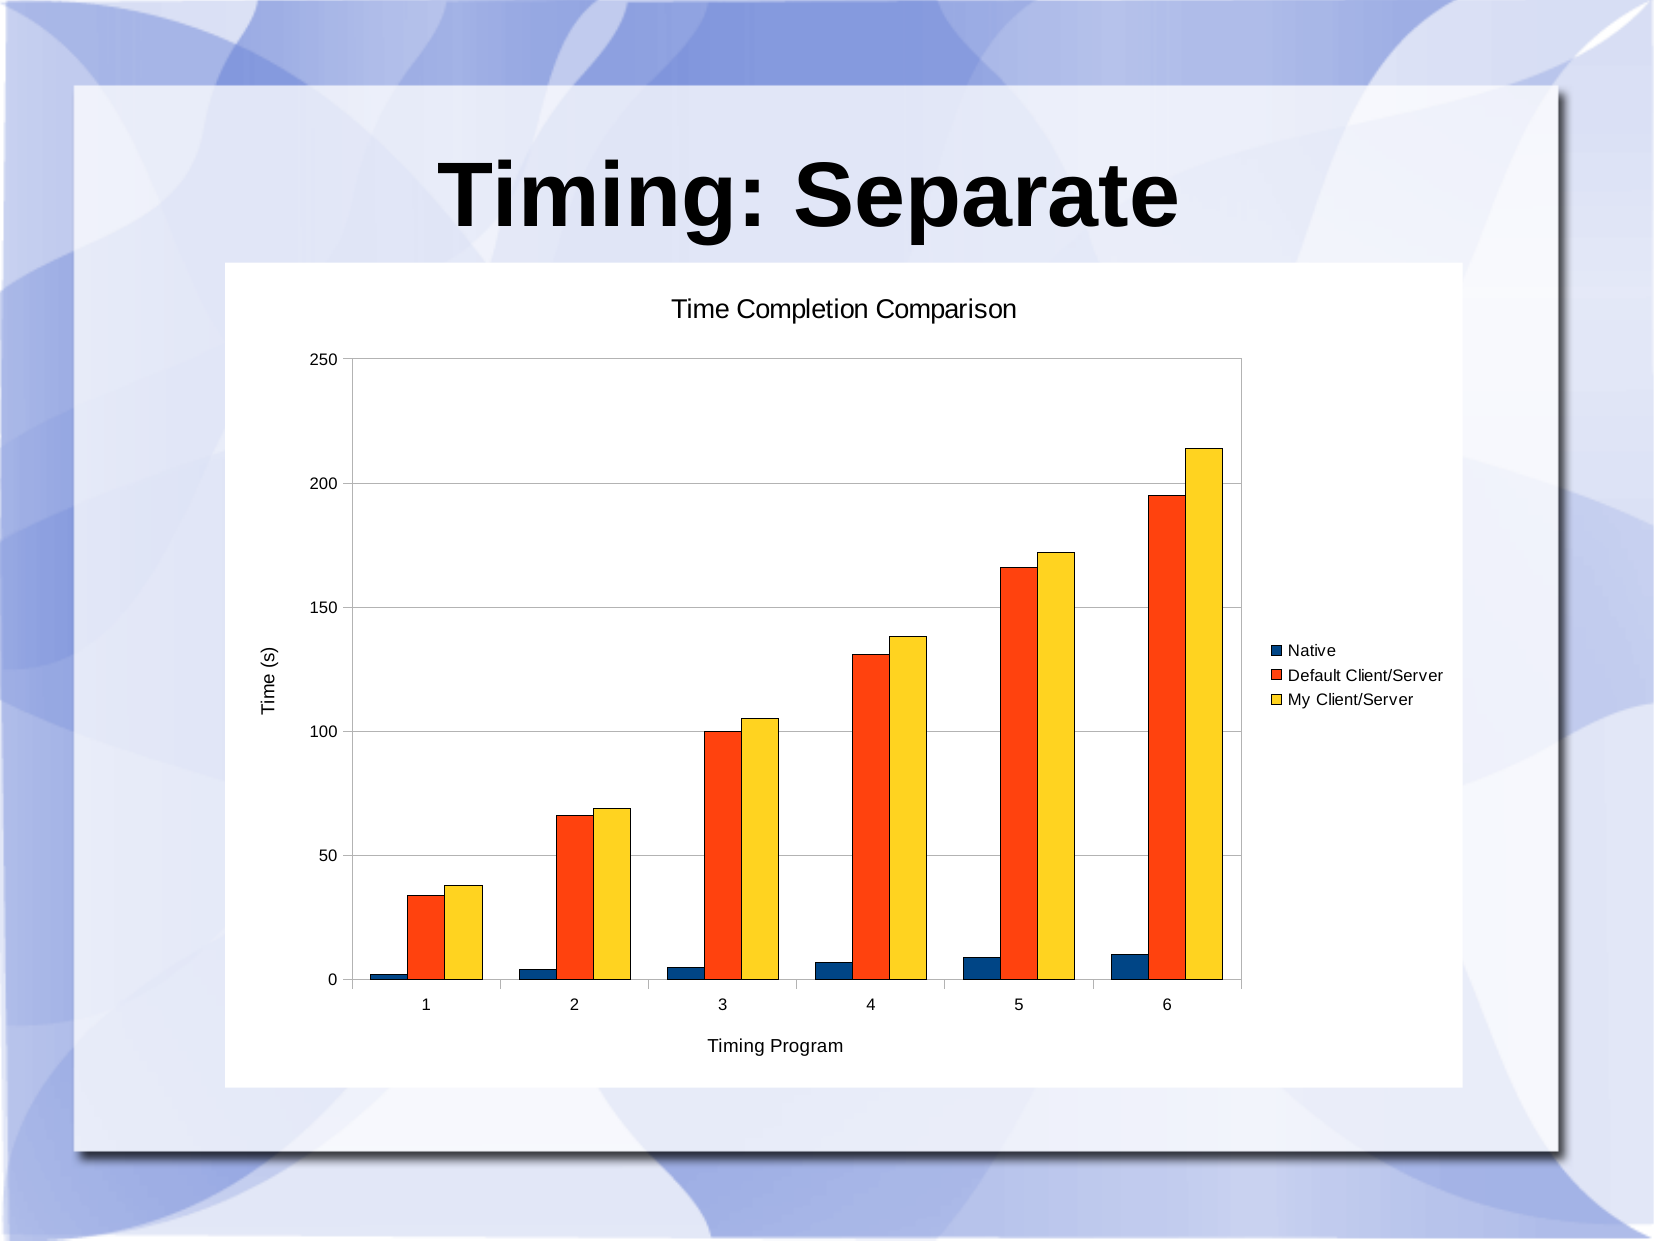

# Timing: Separate
### Chart: Time Completion Comparison
| Category | Native | Default Client/Server | My Client/Server |
|---|---|---|---|
| 1 | 2.0 | 34.0 | 38.0 |
| 2 | 4.0 | 66.0 | 69.0 |
| 3 | 5.0 | 100.0 | 105.0 |
| 4 | 7.0 | 131.0 | 138.0 |
| 5 | 9.0 | 166.0 | 172.0 |
| 6 | 10.0 | 195.0 | 214.0 |